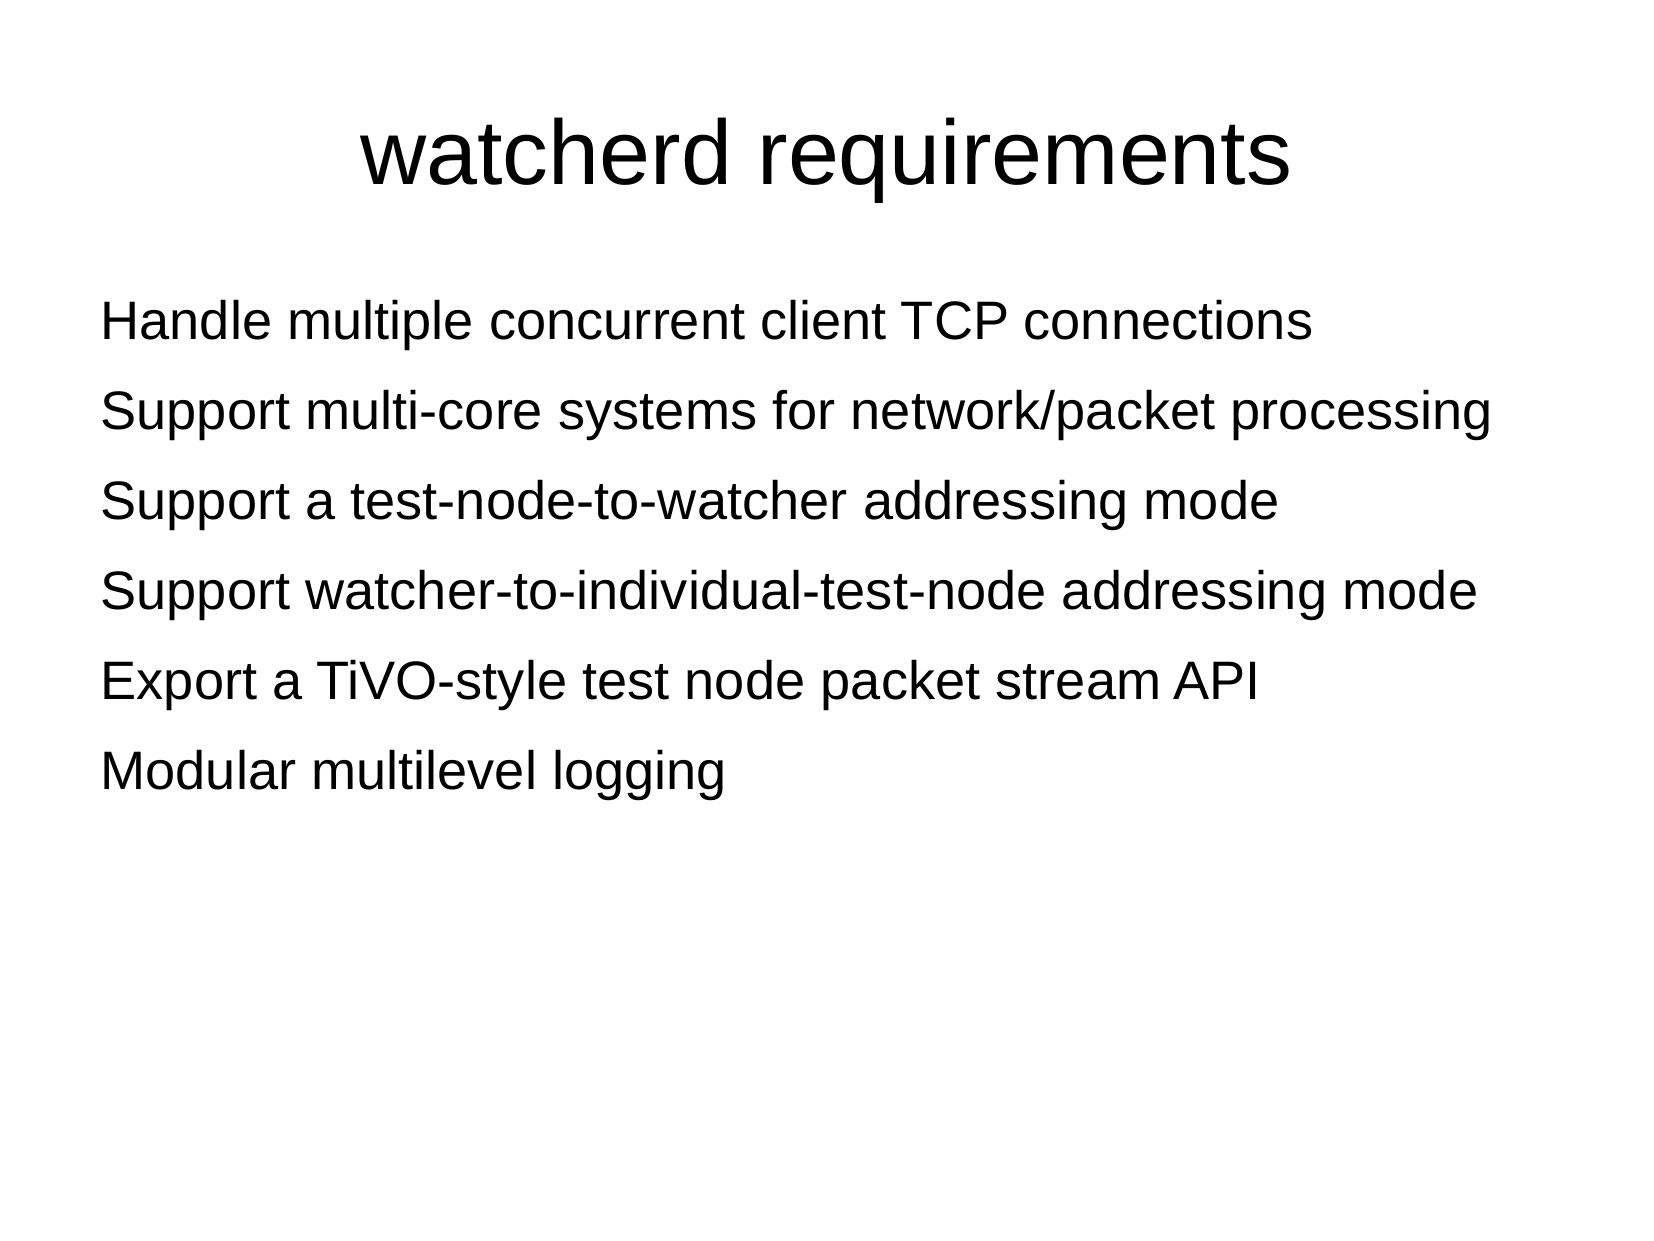

# watcherd requirements
Handle multiple concurrent client TCP connections
Support multi-core systems for network/packet processing
Support a test-node-to-watcher addressing mode
Support watcher-to-individual-test-node addressing mode
Export a TiVO-style test node packet stream API
Modular multilevel logging